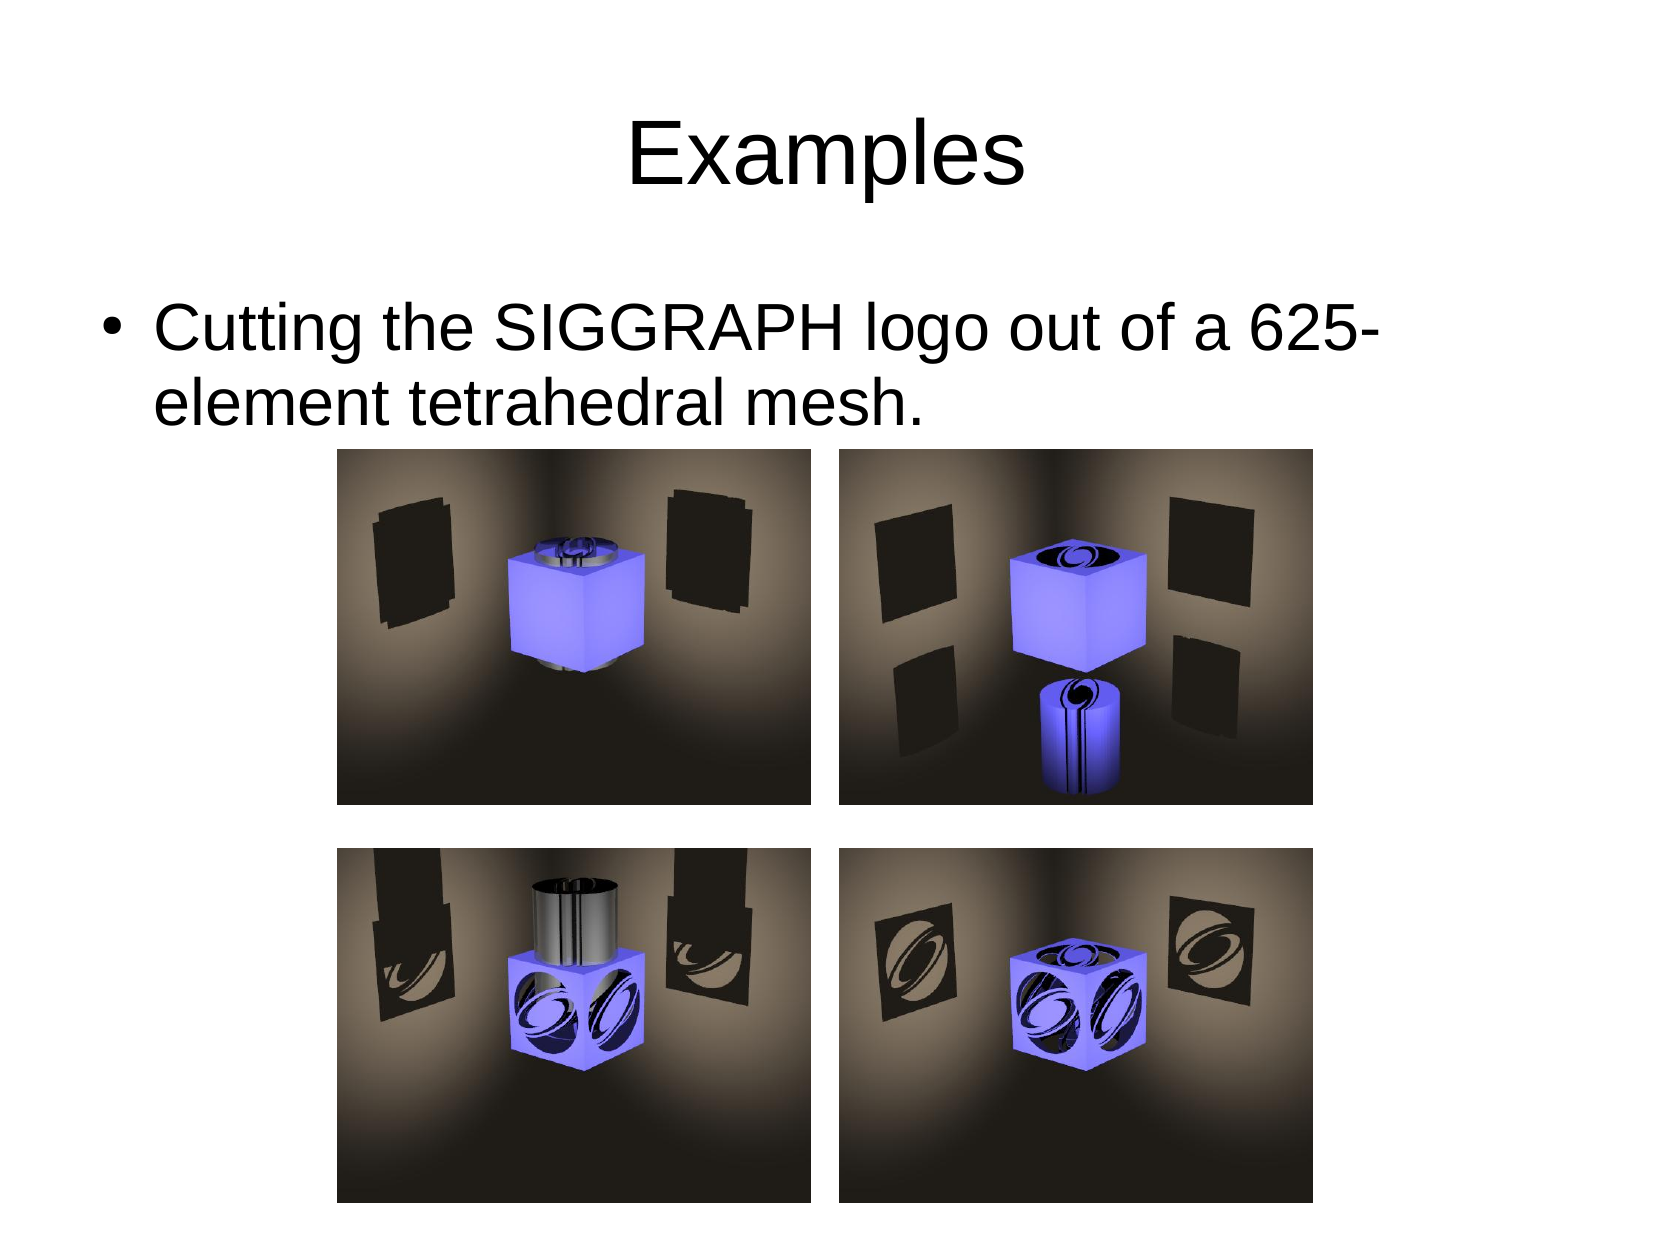

# Examples
Cutting the SIGGRAPH logo out of a 625-element tetrahedral mesh.